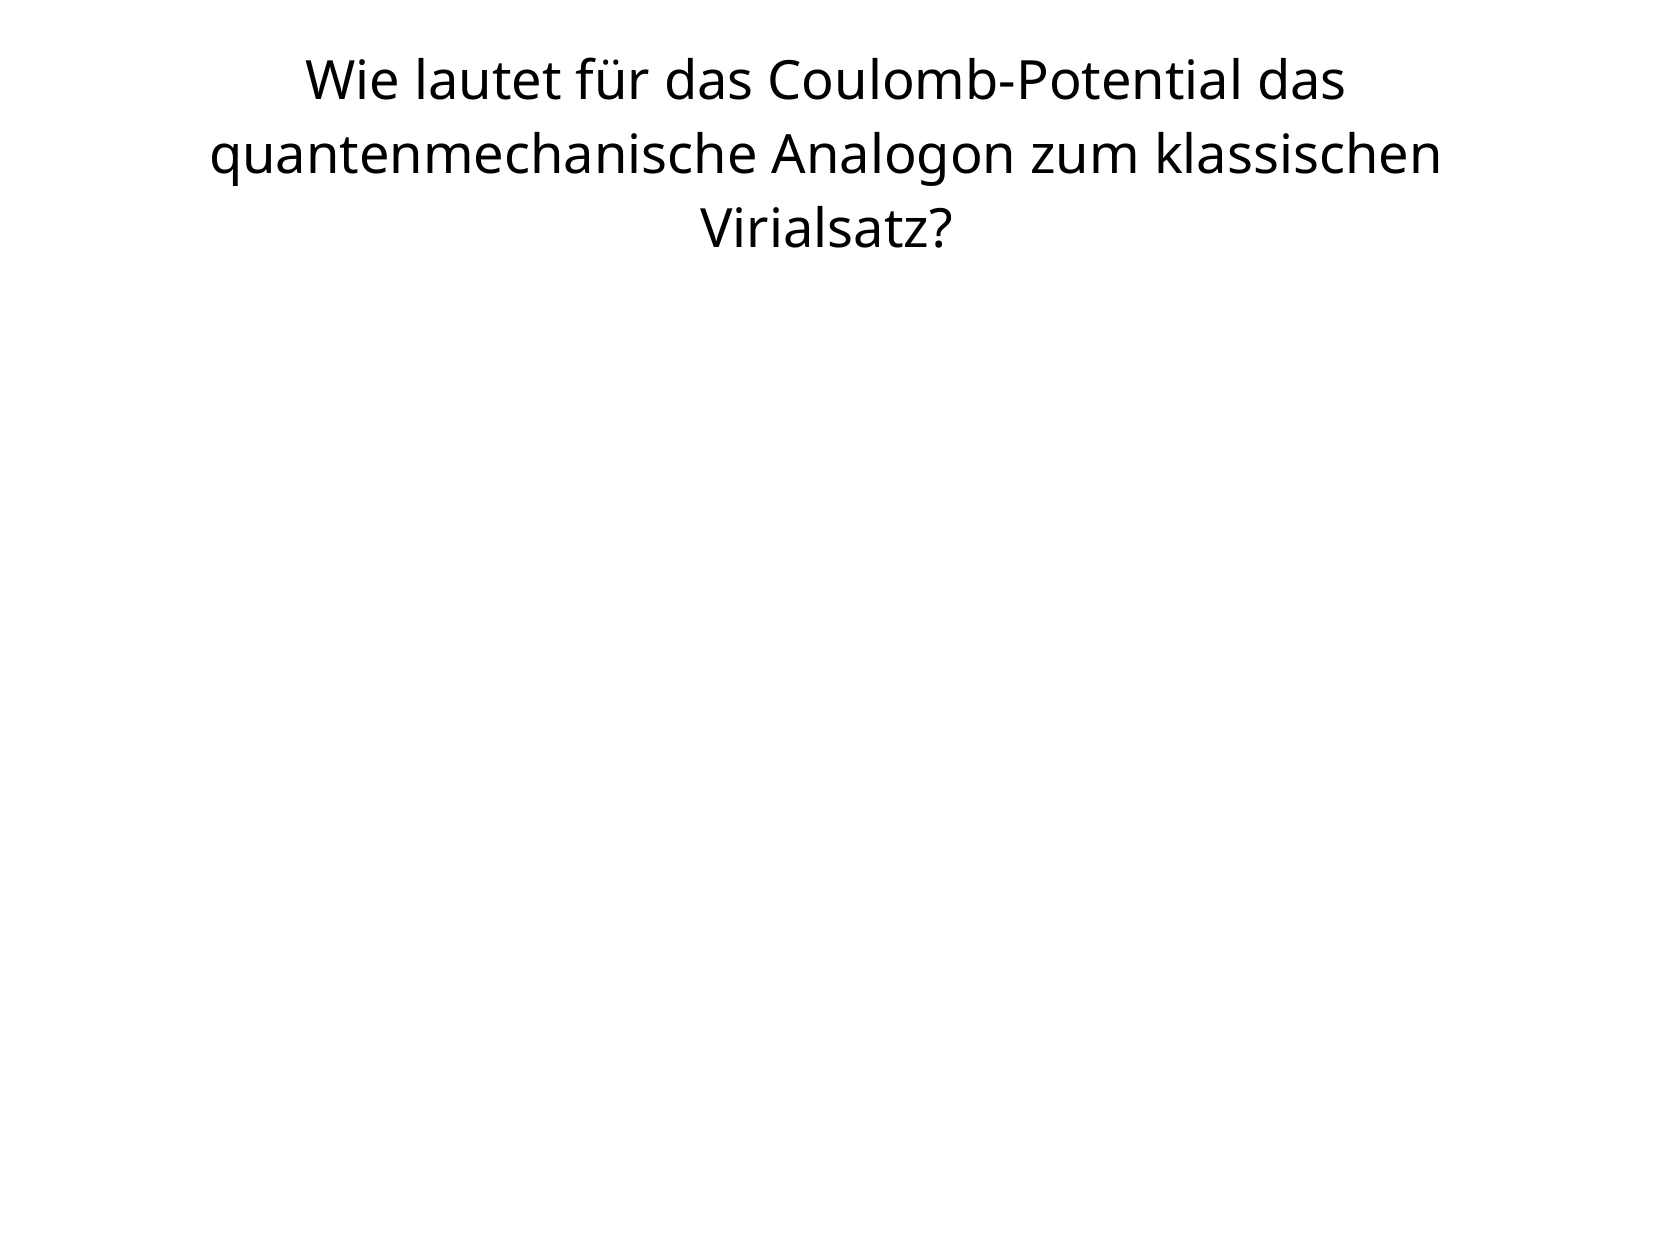

# Wie lautet für das Coulomb-Potential das quantenmechanische Analogon zum klassischen Virialsatz?